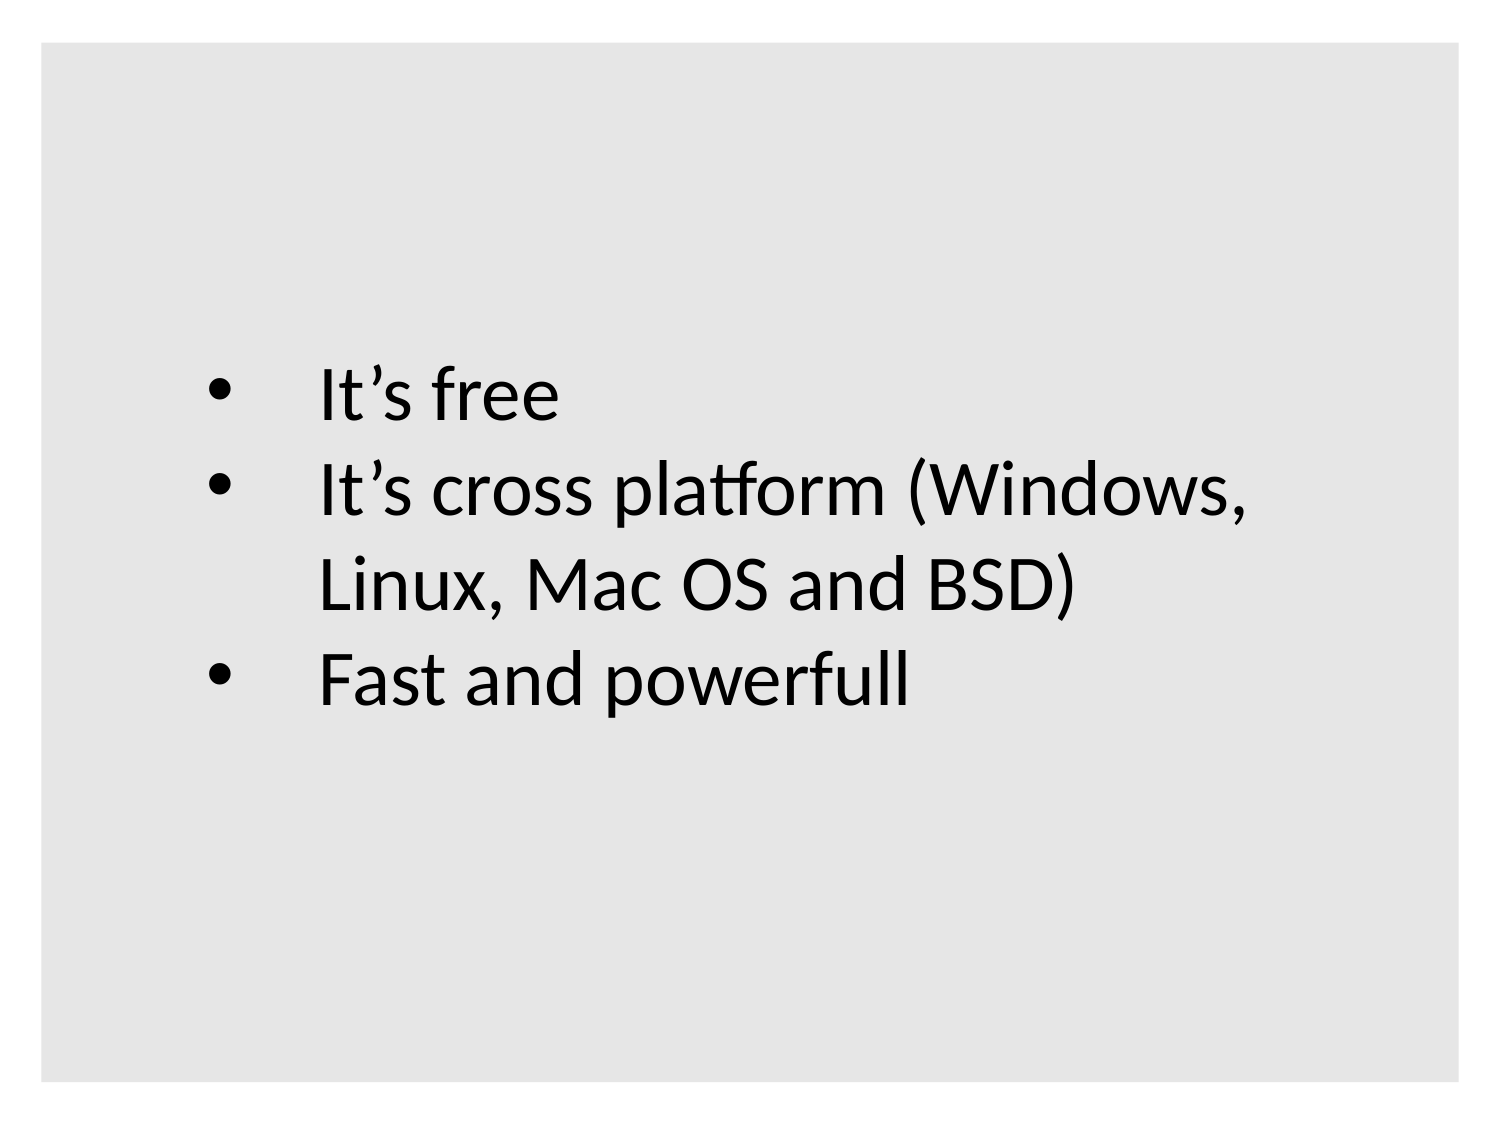

It’s free
It’s cross platform (Windows, Linux, Mac OS and BSD)
Fast and powerfull